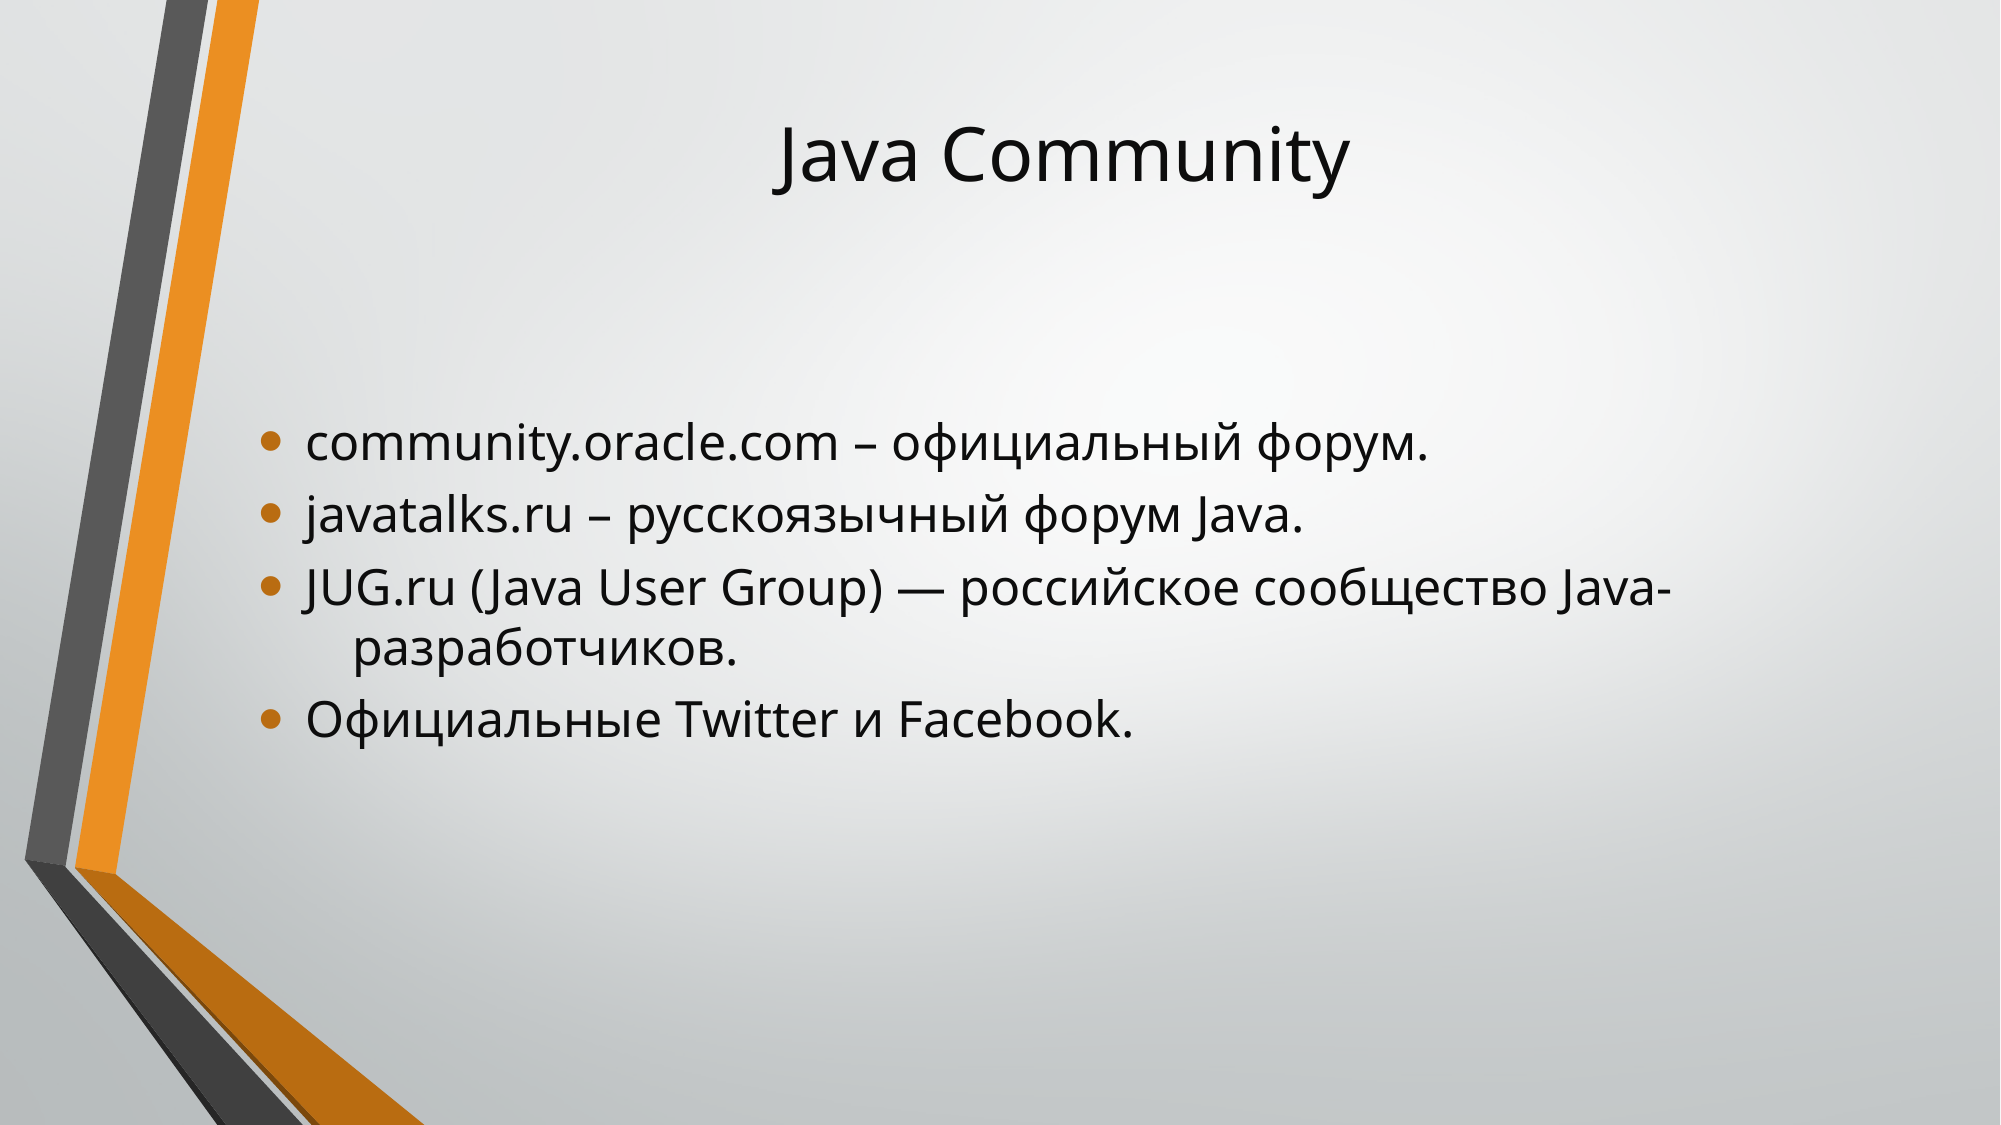

# Java Community
community.oracle.com – официальный форум.
javatalks.ru – русскоязычный форум Java.
JUG.ru (Java User Group) — российское сообщество Java-разработчиков.
Официальные Twitter и Facebook.